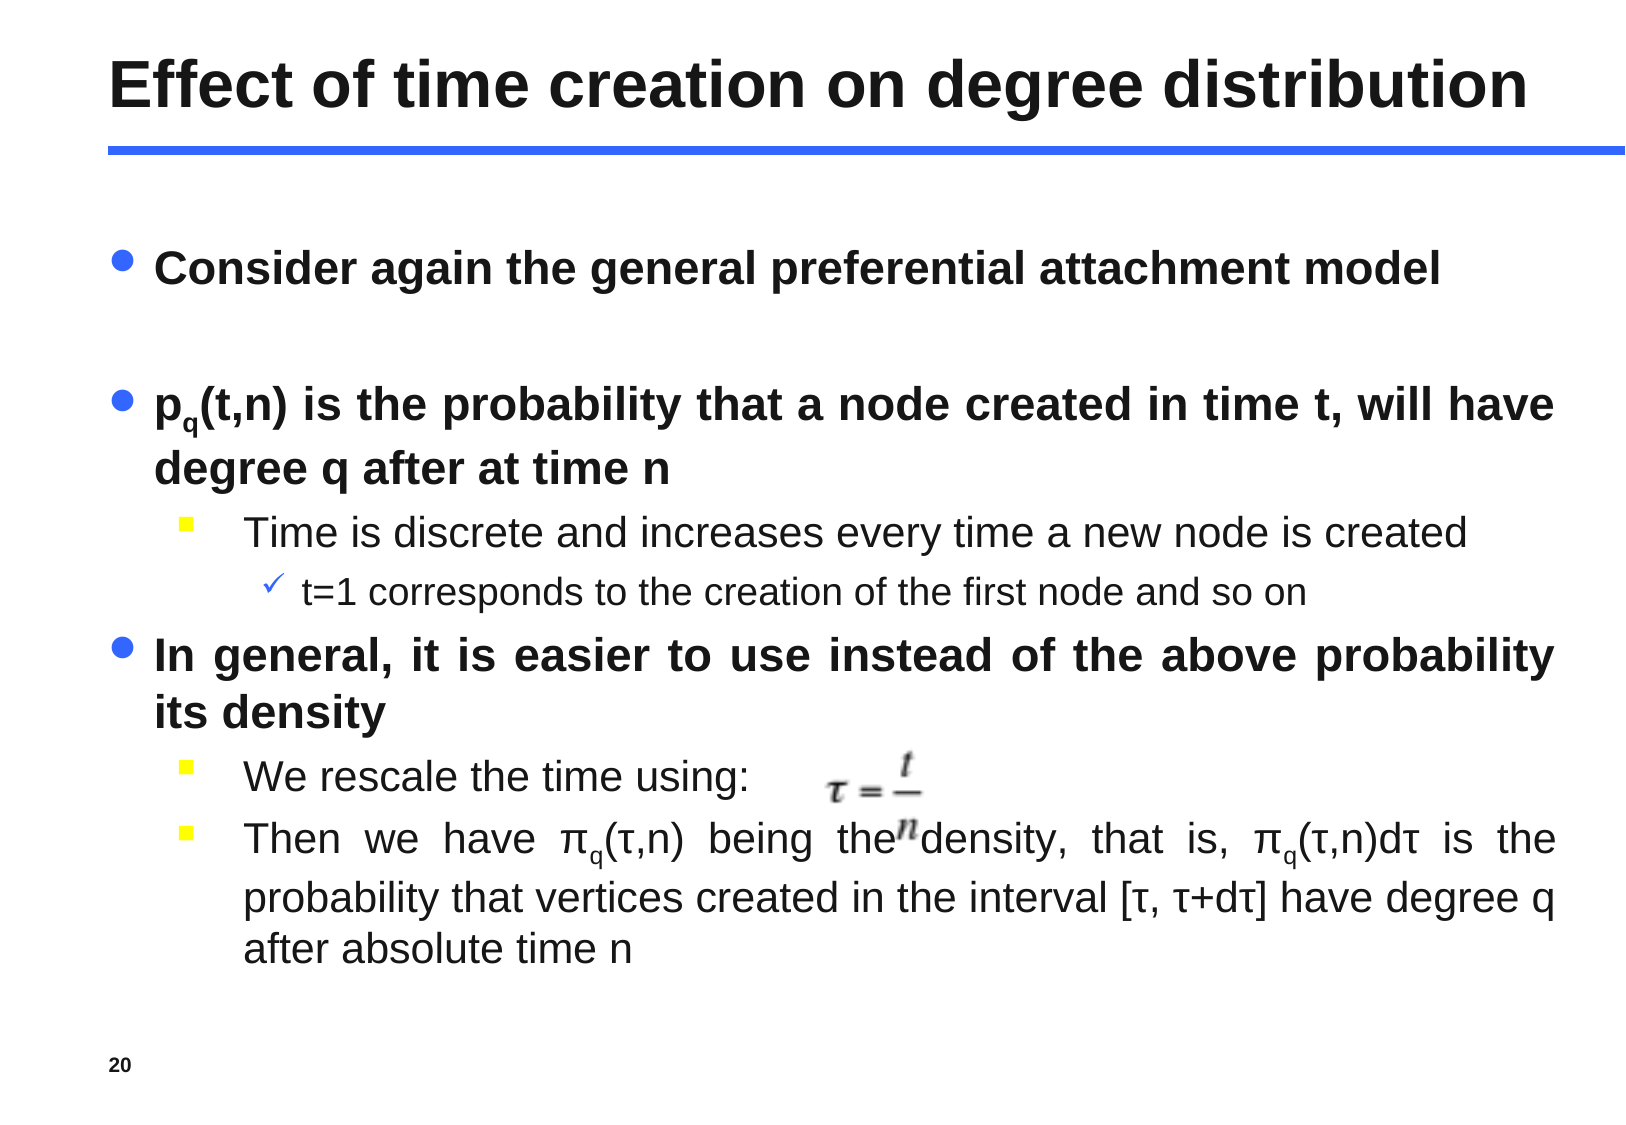

# Effect of time creation on degree distribution
Consider again the general preferential attachment model
pq(t,n) is the probability that a node created in time t, will have degree q after at time n
Time is discrete and increases every time a new node is created
t=1 corresponds to the creation of the first node and so on
In general, it is easier to use instead of the above probability its density
We rescale the time using:
Then we have πq(τ,n) being the density, that is, πq(τ,n)dτ is the probability that vertices created in the interval [τ, τ+dτ] have degree q after absolute time n